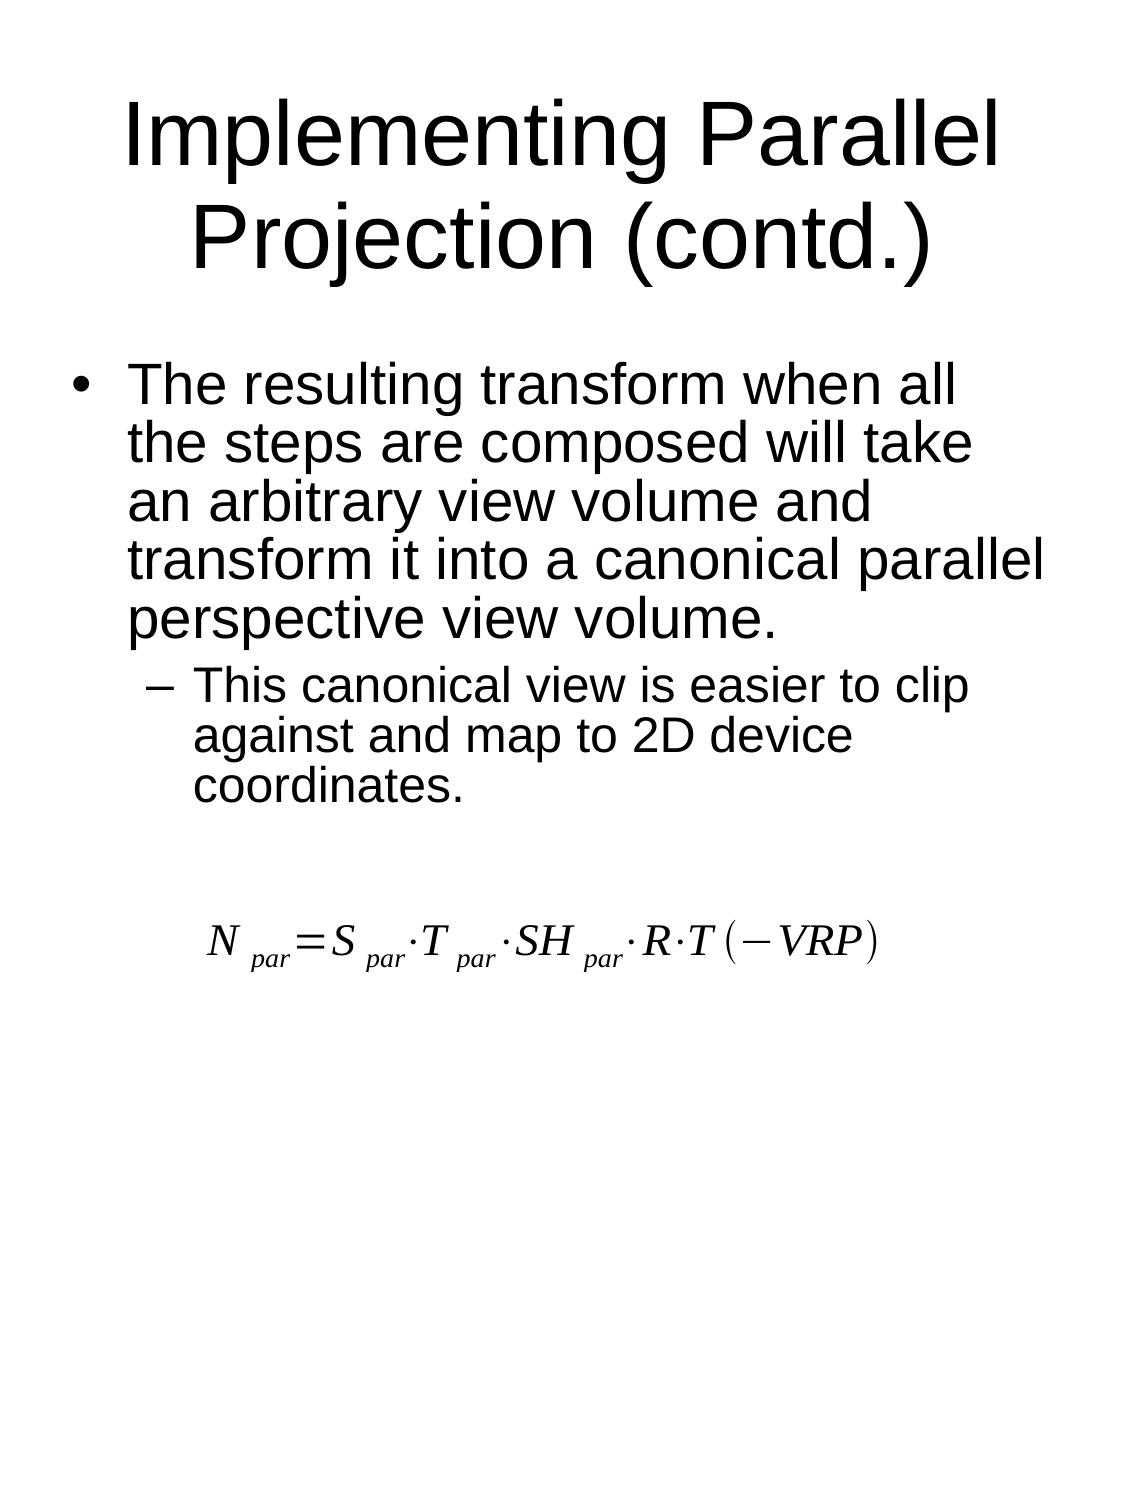

# Implementing Parallel Projection (contd.)
The resulting transform when all the steps are composed will take an arbitrary view volume and transform it into a canonical parallel perspective view volume.
This canonical view is easier to clip against and map to 2D device coordinates.